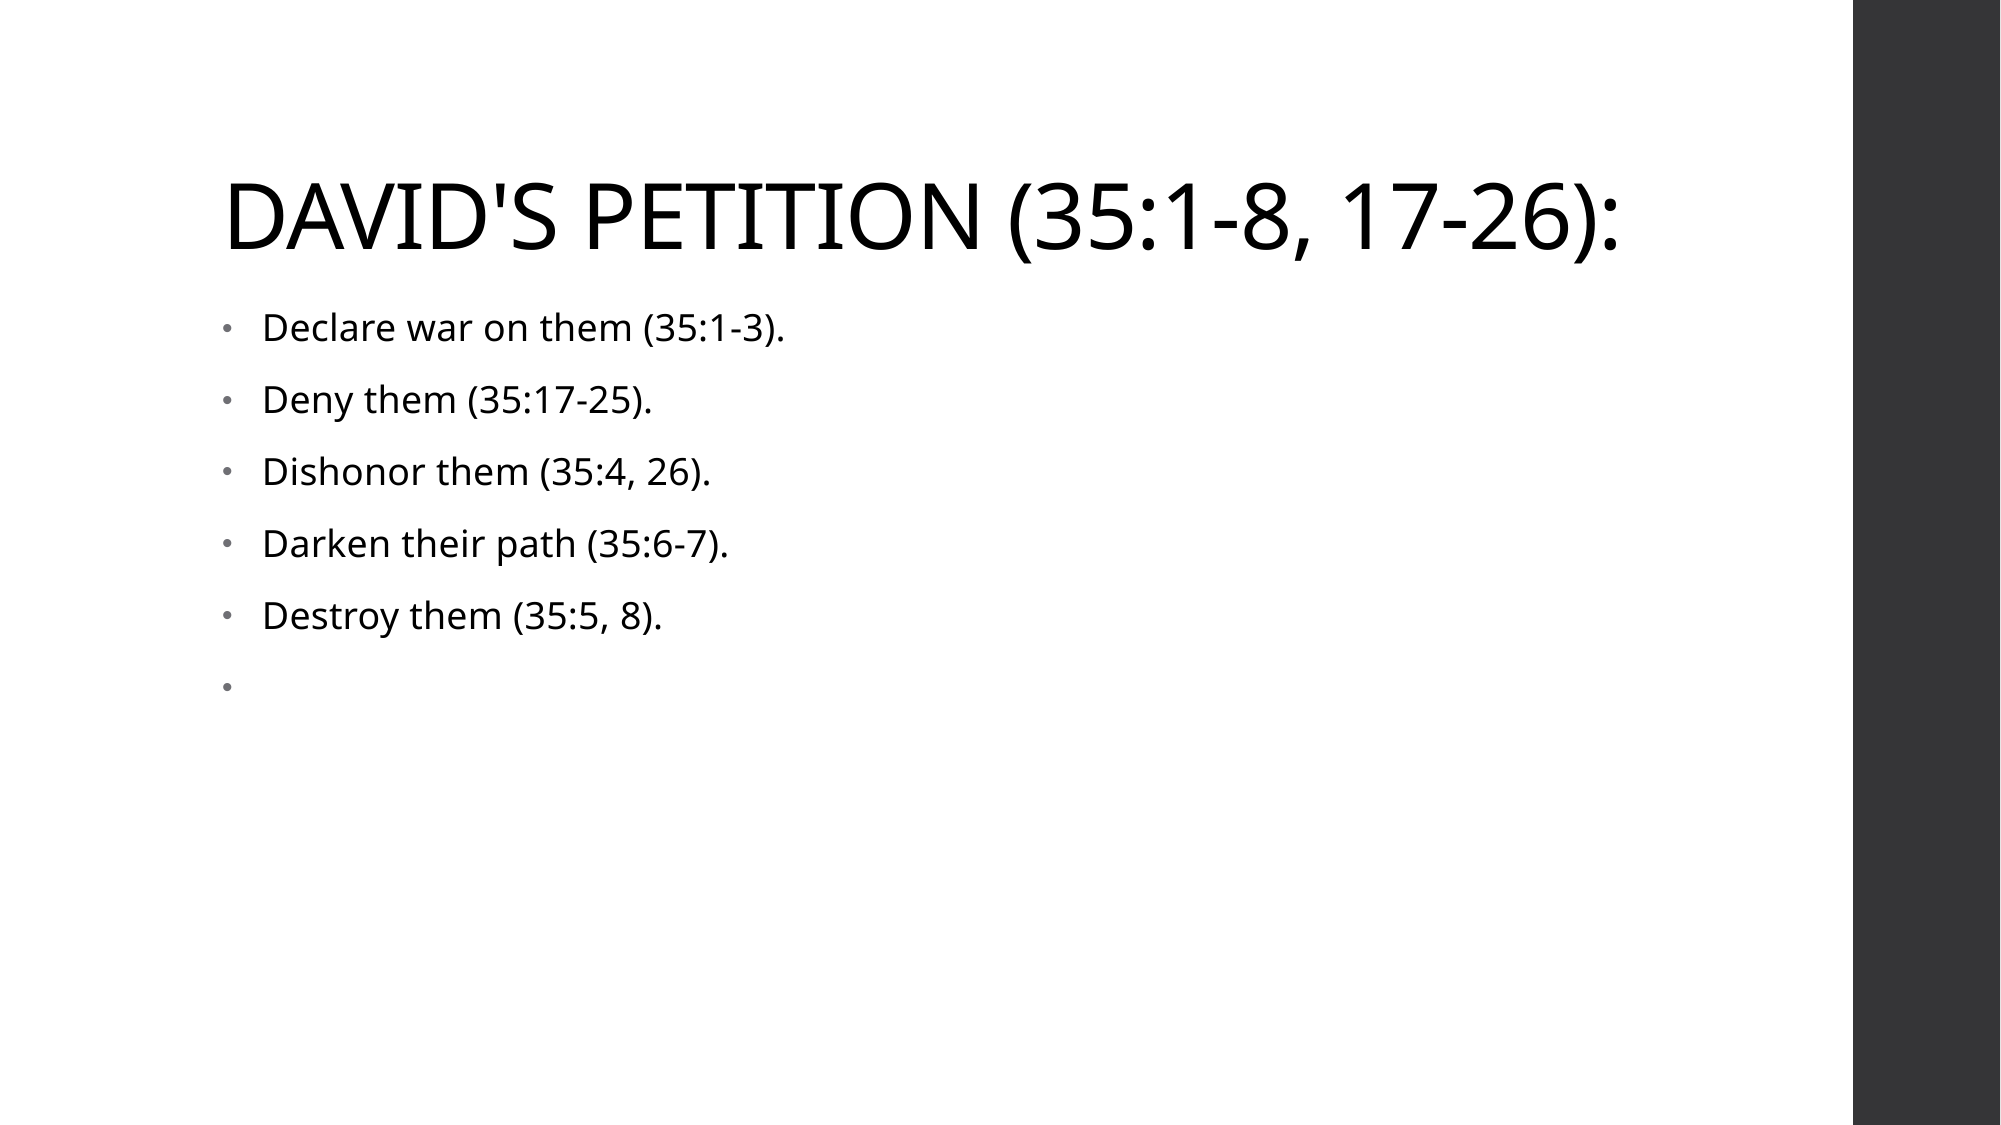

# DAVID'S PETITION (35:1-8, 17-26):
 Declare war on them (35:1-3).
 Deny them (35:17-25).
 Dishonor them (35:4, 26).
 Darken their path (35:6-7).
 Destroy them (35:5, 8).